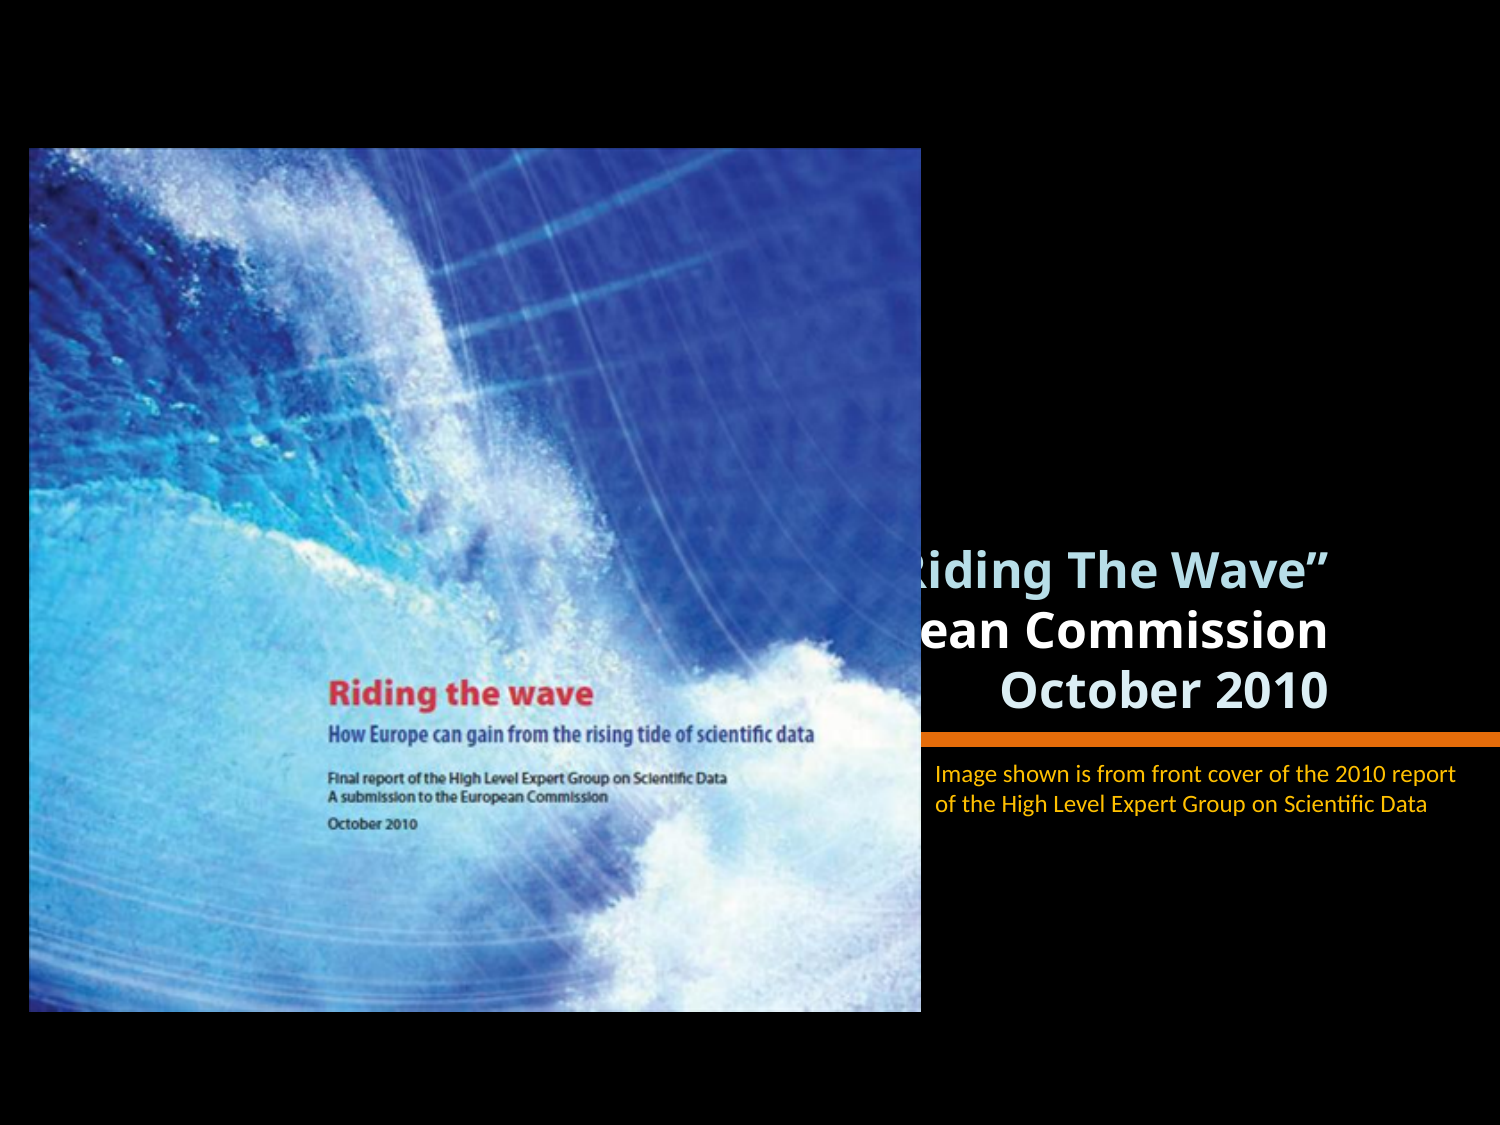

“Riding The Wave”
European Commission
October 2010
Image shown is from front cover of the 2010 report of the High Level Expert Group on Scientific Data